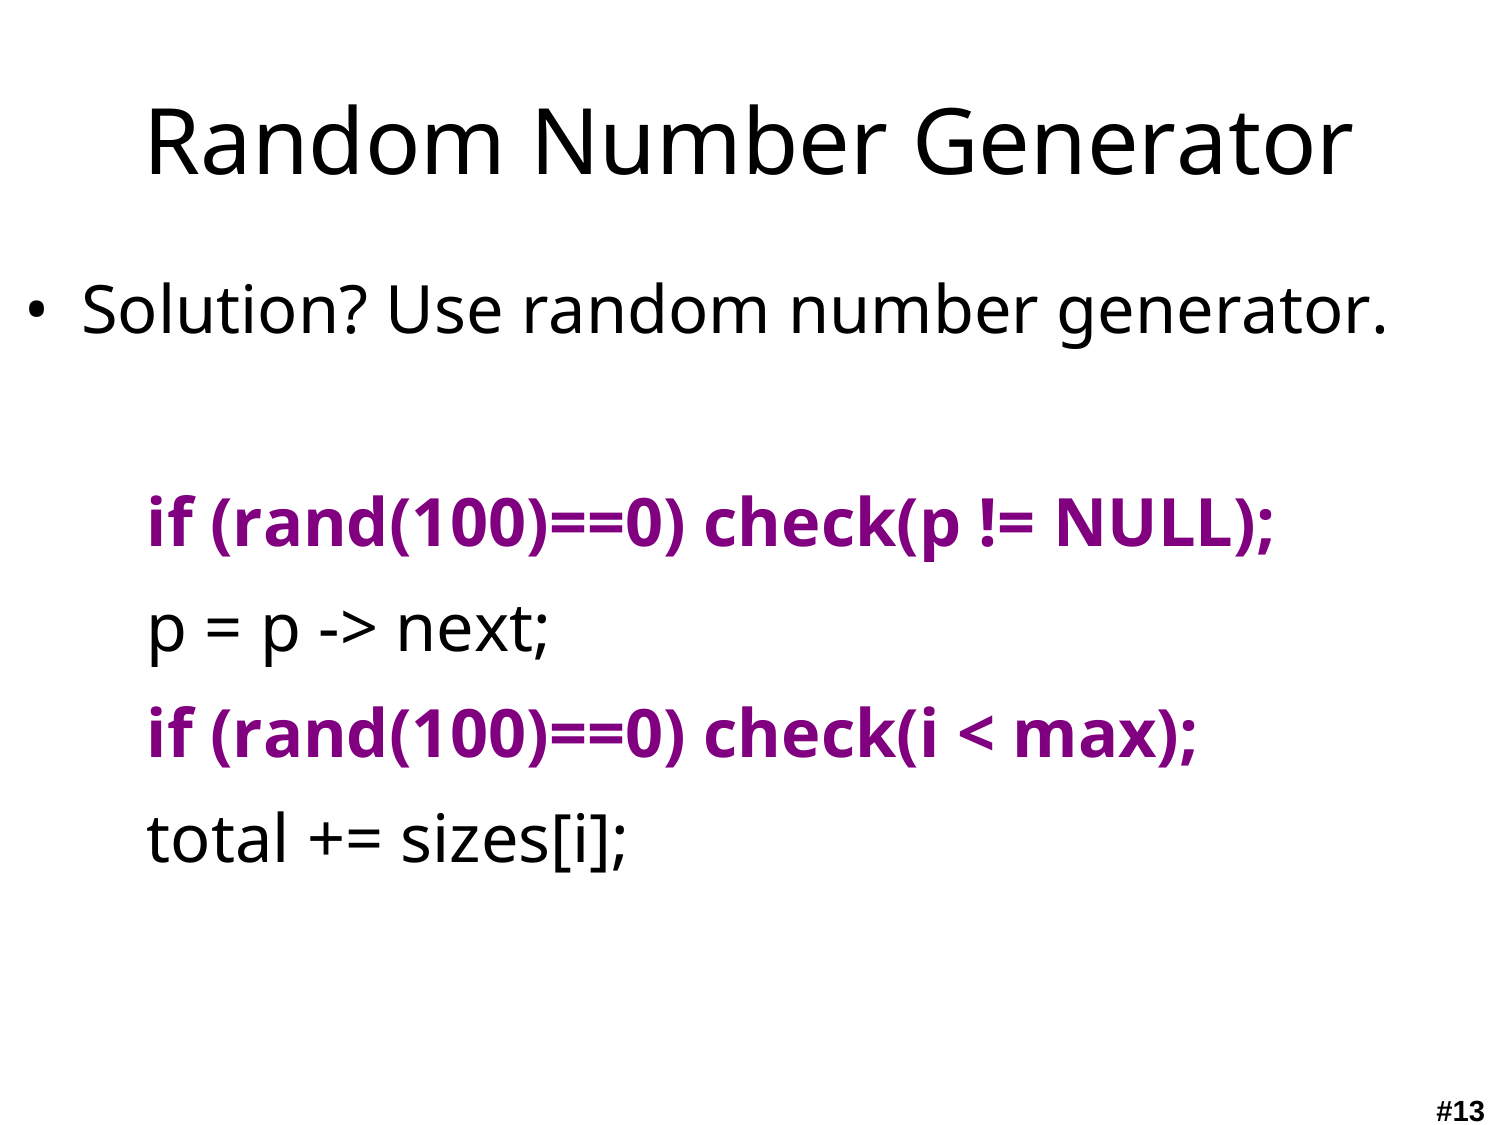

# Random Number Generator
Solution? Use random number generator.
if (rand(100)==0) check(p != NULL);
p = p -> next;
if (rand(100)==0) check(i < max);
total += sizes[i];
13